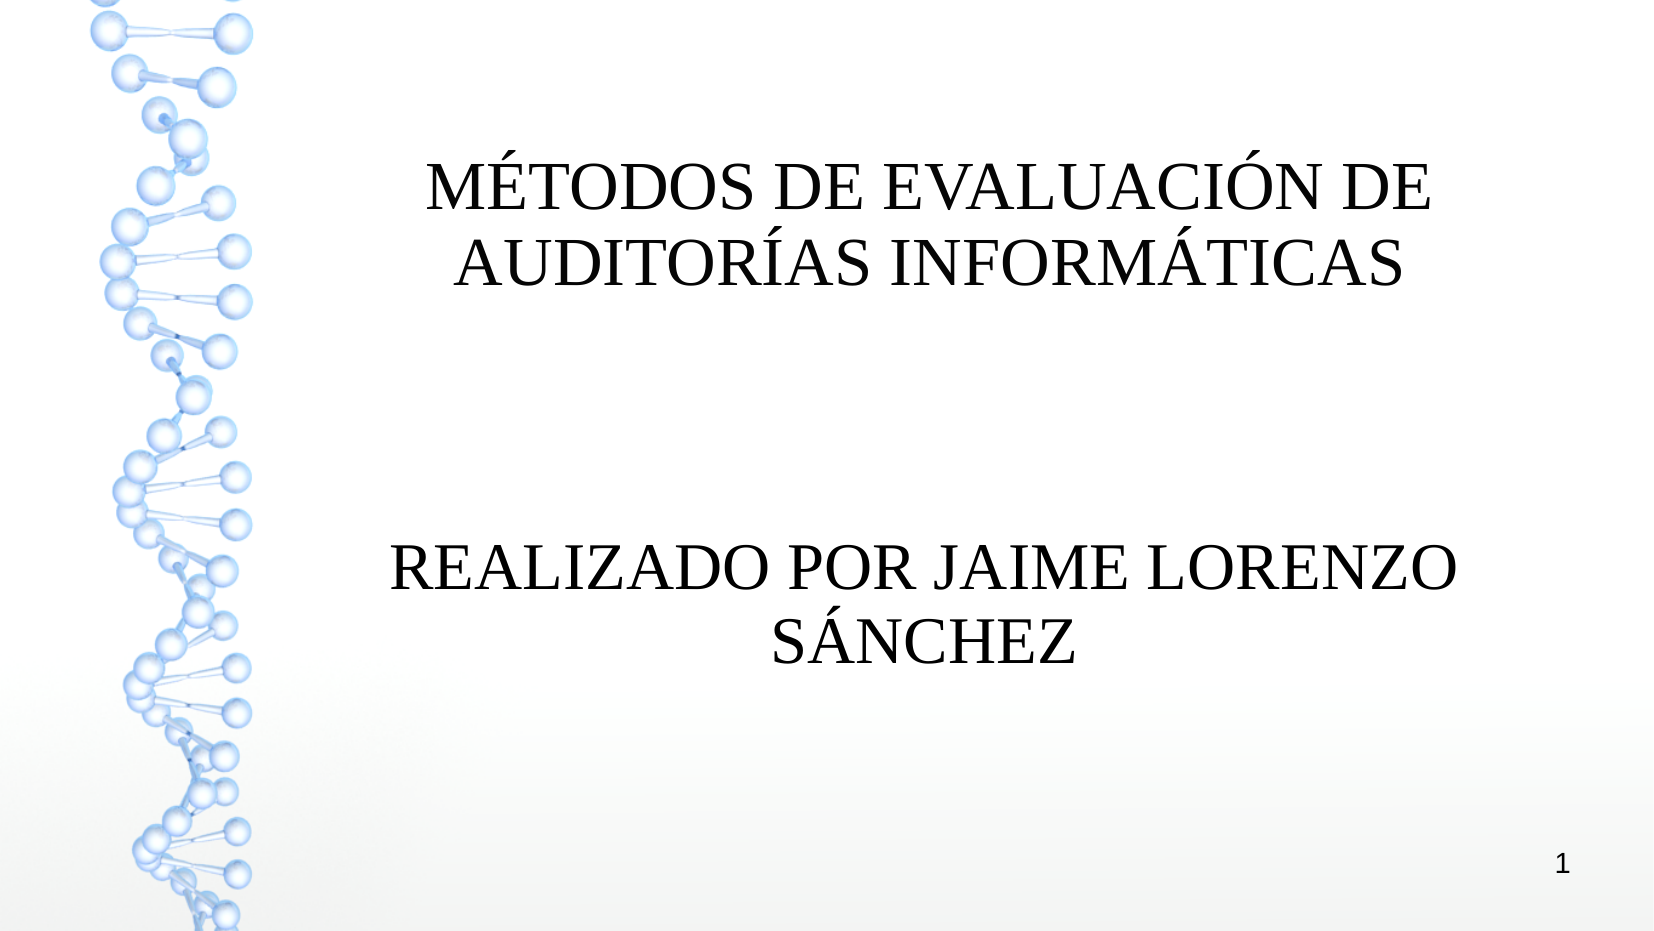

# MÉTODOS DE EVALUACIÓN DE AUDITORÍAS INFORMÁTICAS
REALIZADO POR JAIME LORENZO SÁNCHEZ
1